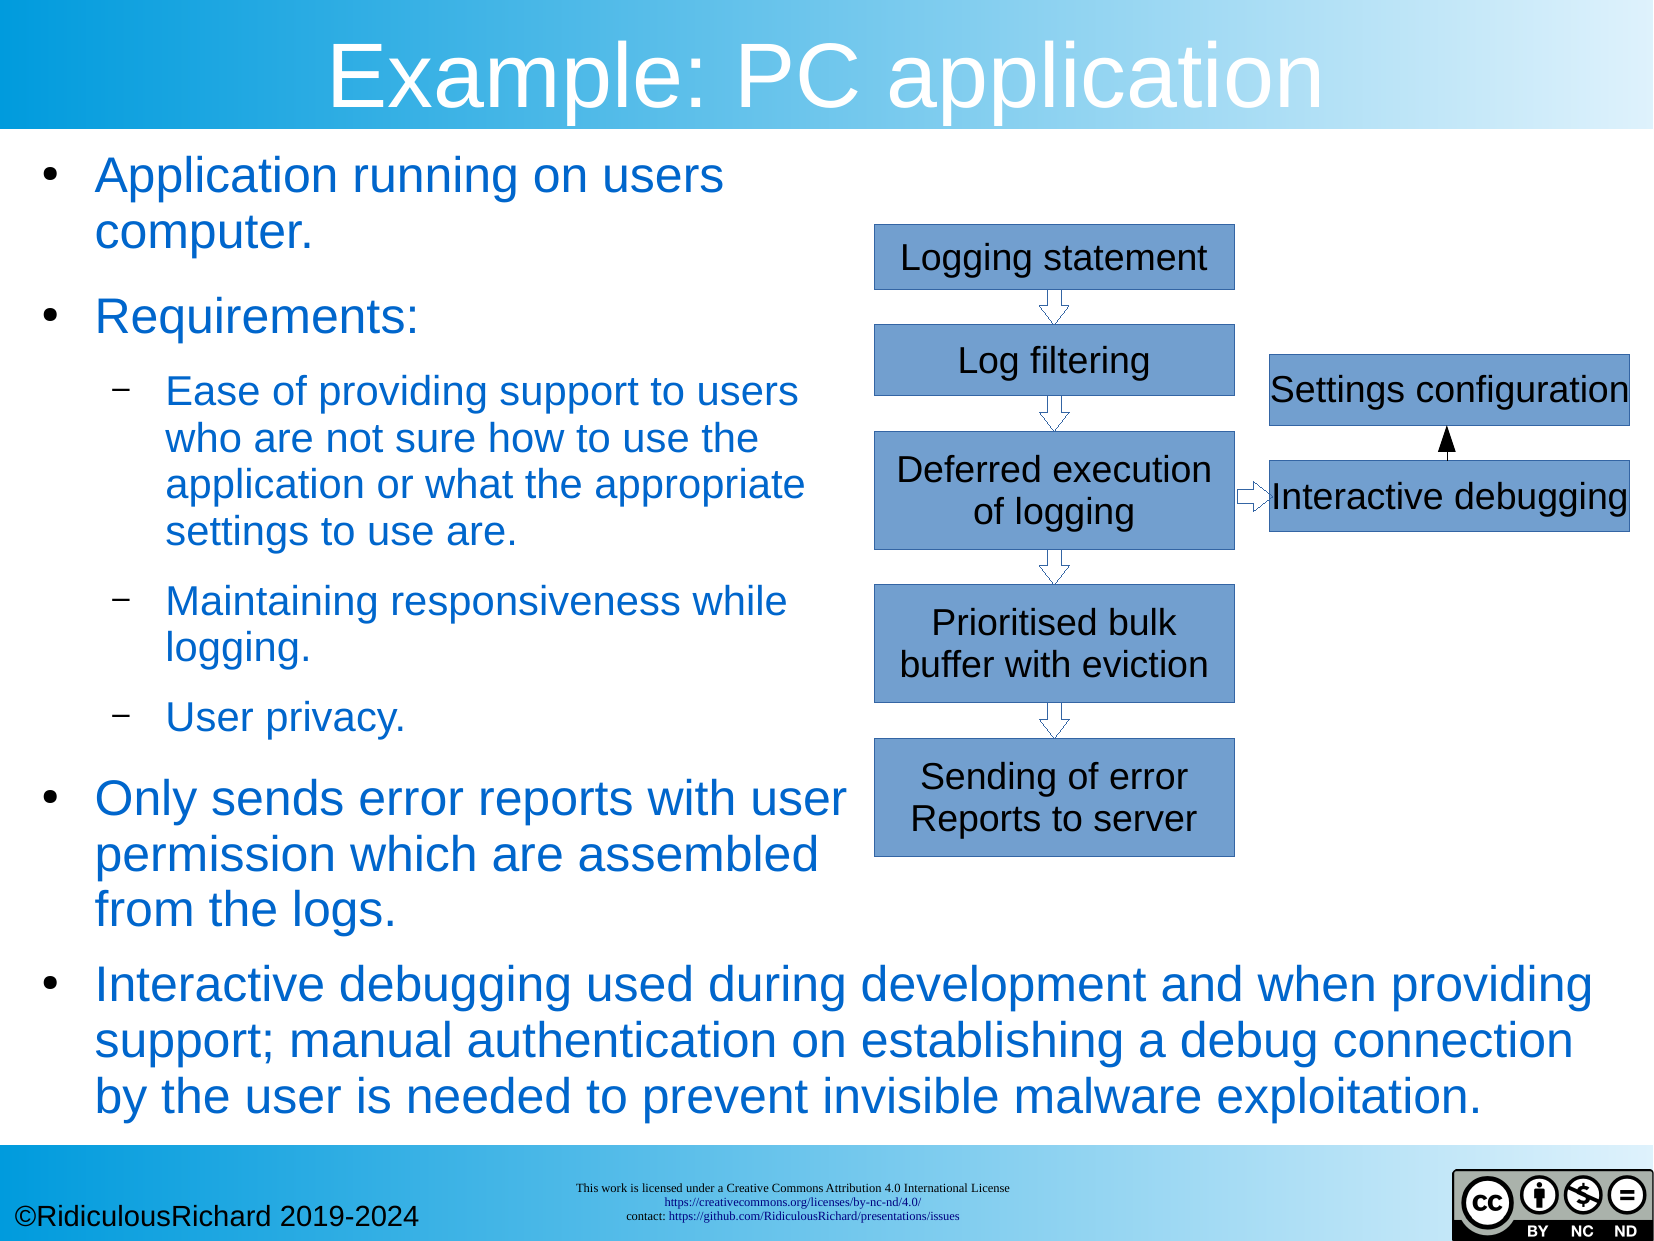

# Example: PC application
Application running on users computer.
Requirements:
Ease of providing support to users who are not sure how to use the application or what the appropriate settings to use are.
Maintaining responsiveness while logging.
User privacy.
Only sends error reports with user permission which are assembled from the logs.
Logging statement
Log filtering
Settings configuration
Deferred execution
of logging
Interactive debugging
Prioritised bulk
buffer with eviction
Sending of error
Reports to server
Interactive debugging used during development and when providing support; manual authentication on establishing a debug connection by the user is needed to prevent invisible malware exploitation.